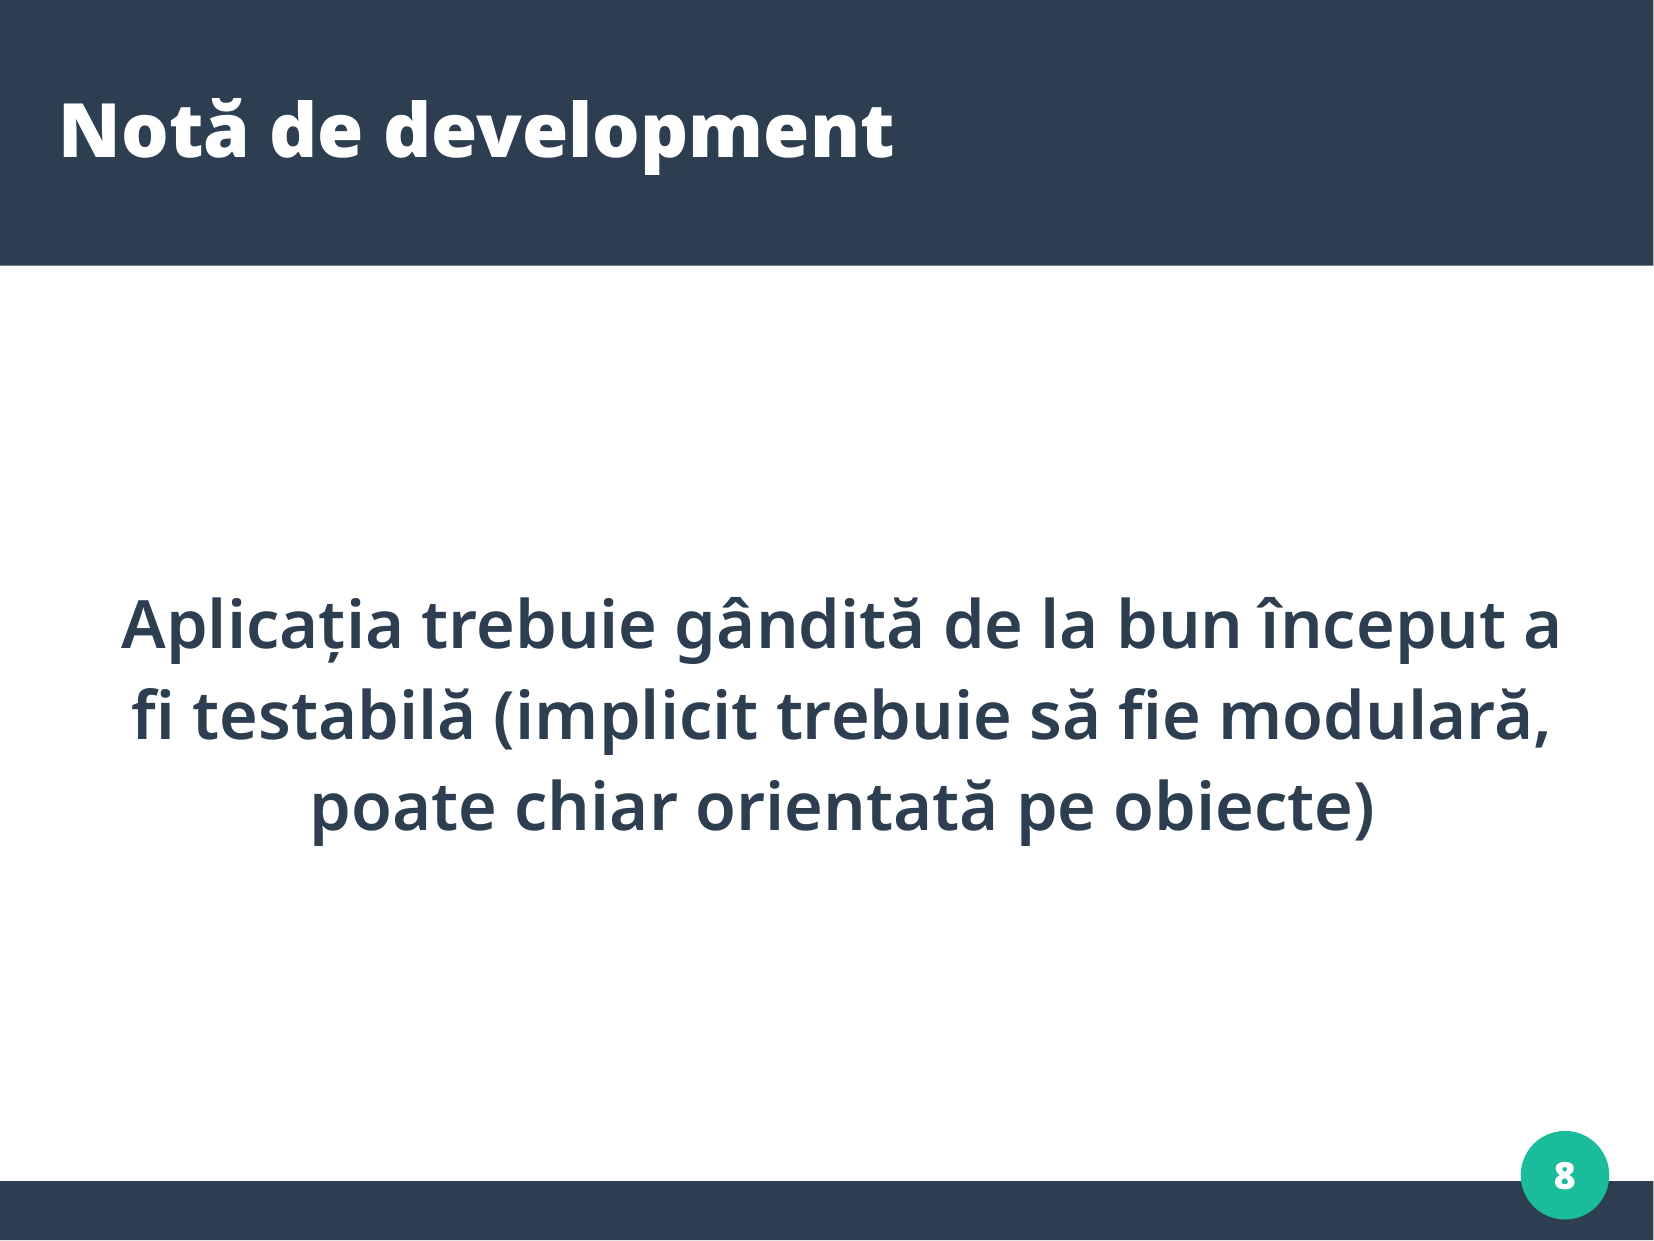

# Notă de development
Aplicația trebuie gândită de la bun început a fi testabilă (implicit trebuie să fie modulară, poate chiar orientată pe obiecte)
8